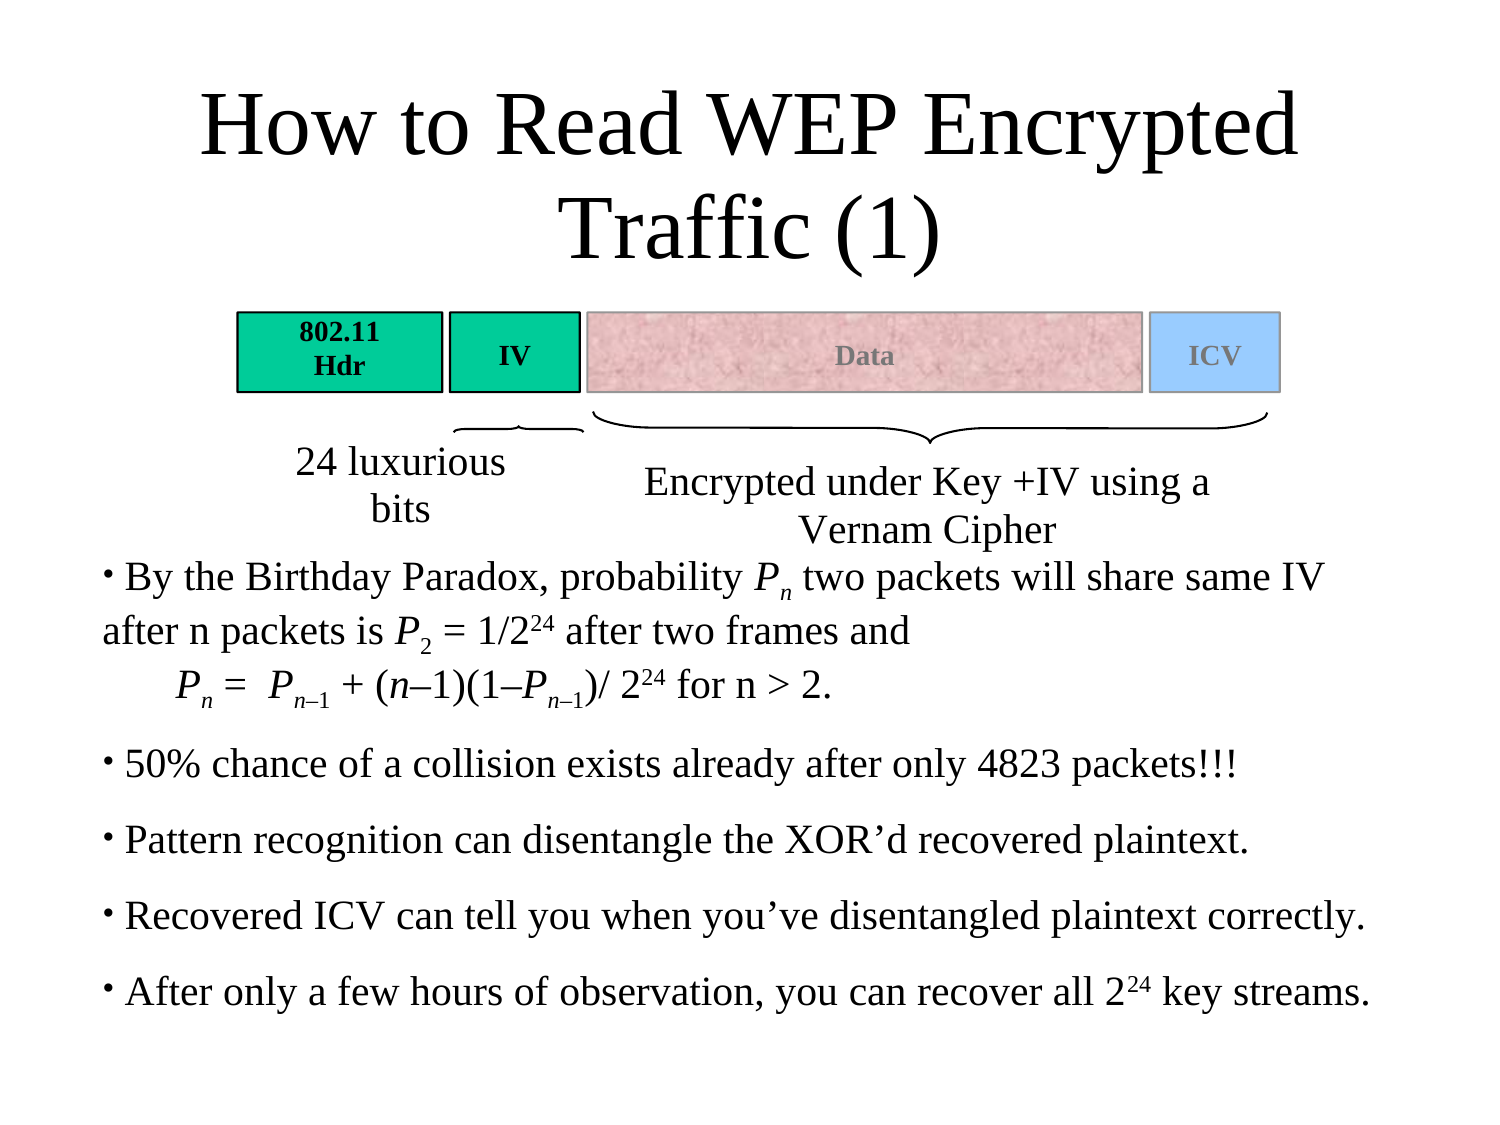

# How to Read WEP Encrypted Traffic (1)
802.11 Hdr
IV
Data
ICV
Encrypted under Key +IV using a Vernam Cipher
24 luxurious bits
 By the Birthday Paradox, probability Pn two packets will share same IV after n packets is P2 = 1/224 after two frames and
	Pn = Pn–1 + (n–1)(1–Pn–1)/ 224 for n > 2.
 50% chance of a collision exists already after only 4823 packets!!!
 Pattern recognition can disentangle the XOR’d recovered plaintext.
 Recovered ICV can tell you when you’ve disentangled plaintext correctly.
 After only a few hours of observation, you can recover all 224 key streams.